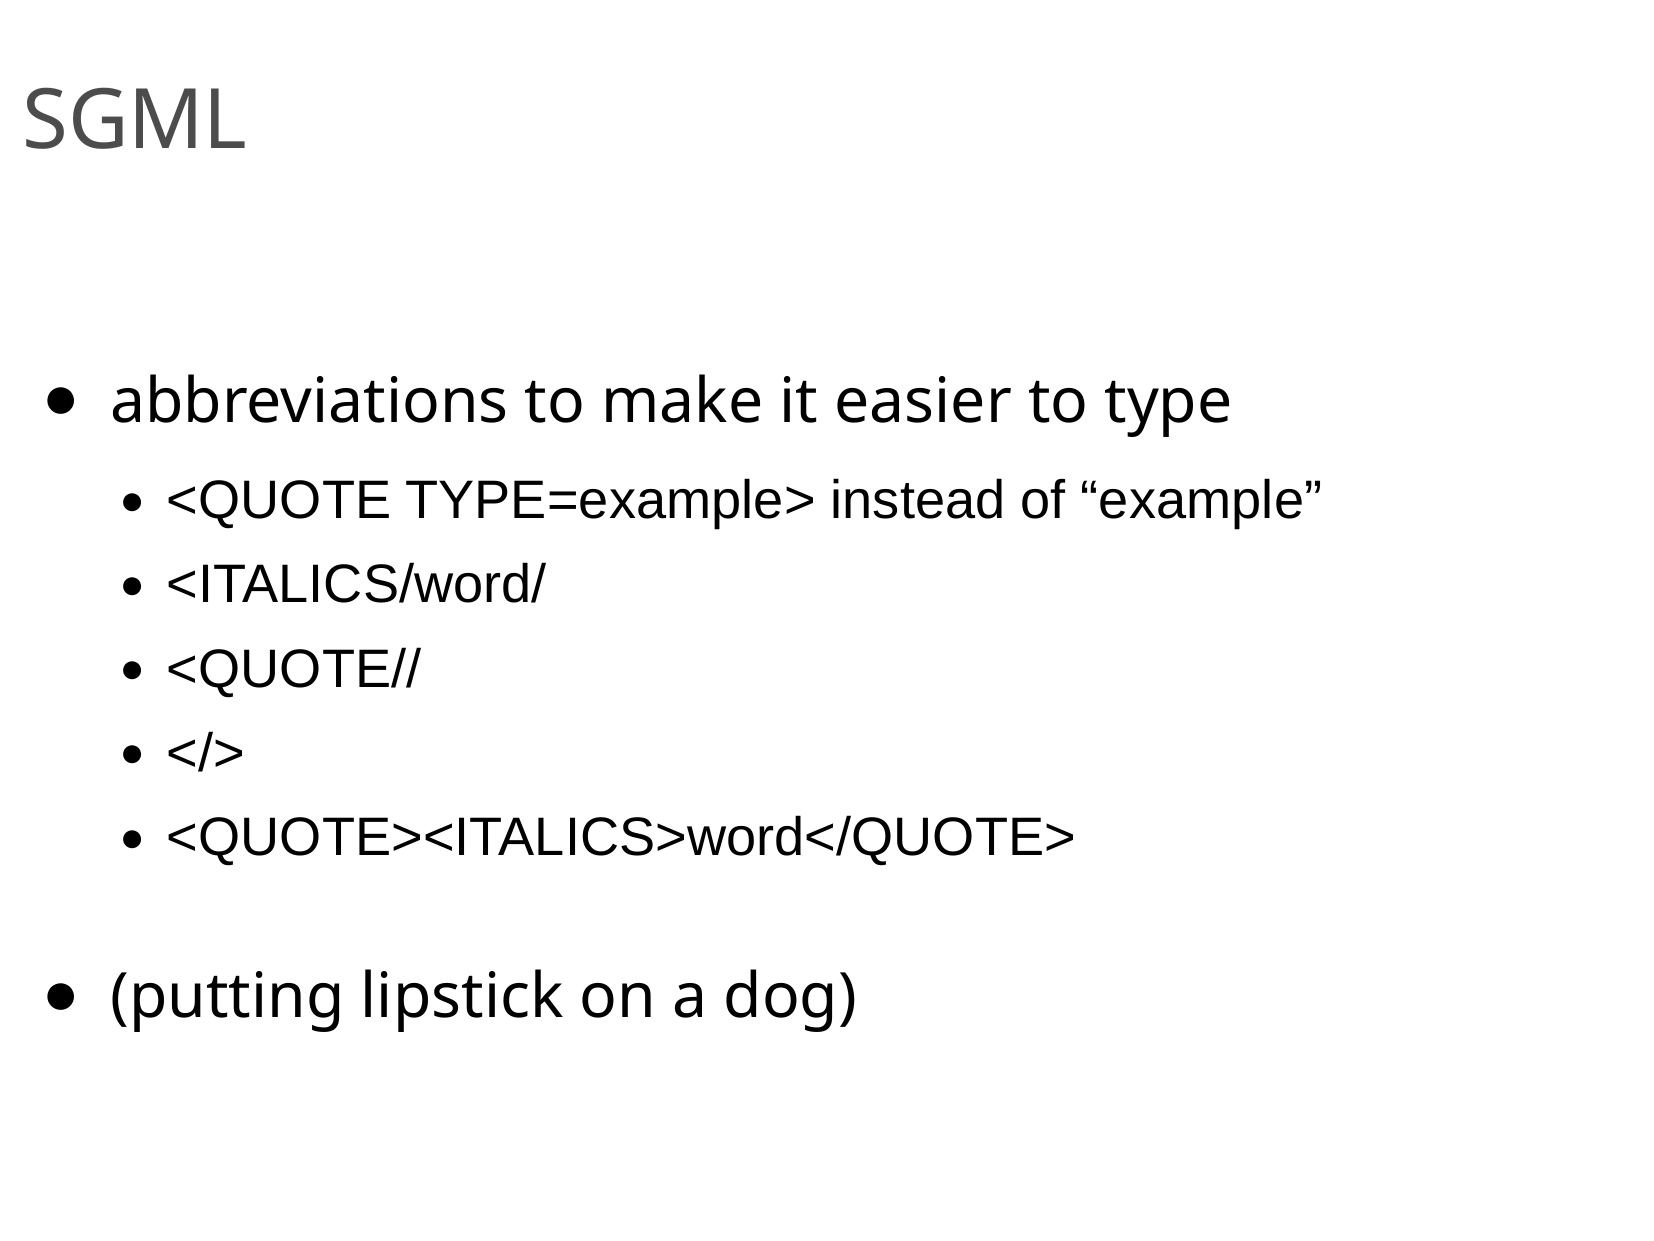

# SGML
abbreviations to make it easier to type
<QUOTE TYPE=example> instead of “example”
<ITALICS/word/
<QUOTE//
</>
<QUOTE><ITALICS>word</QUOTE>
(putting lipstick on a dog)